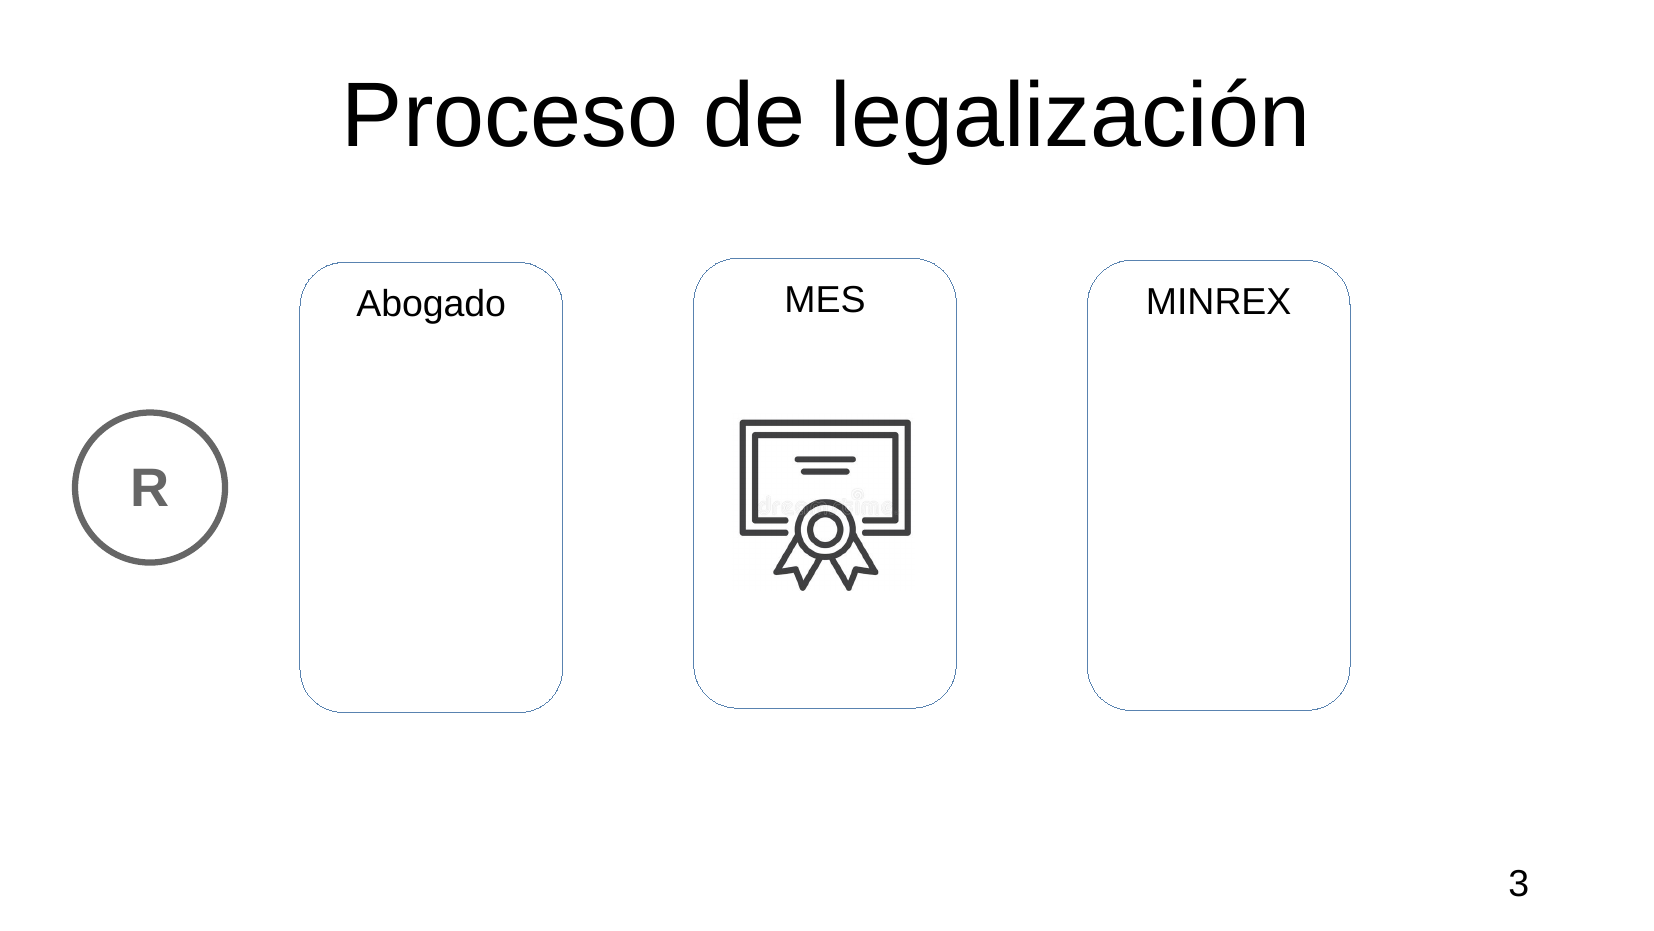

# Proceso de legalización
MES
MINREX
Abogado
R